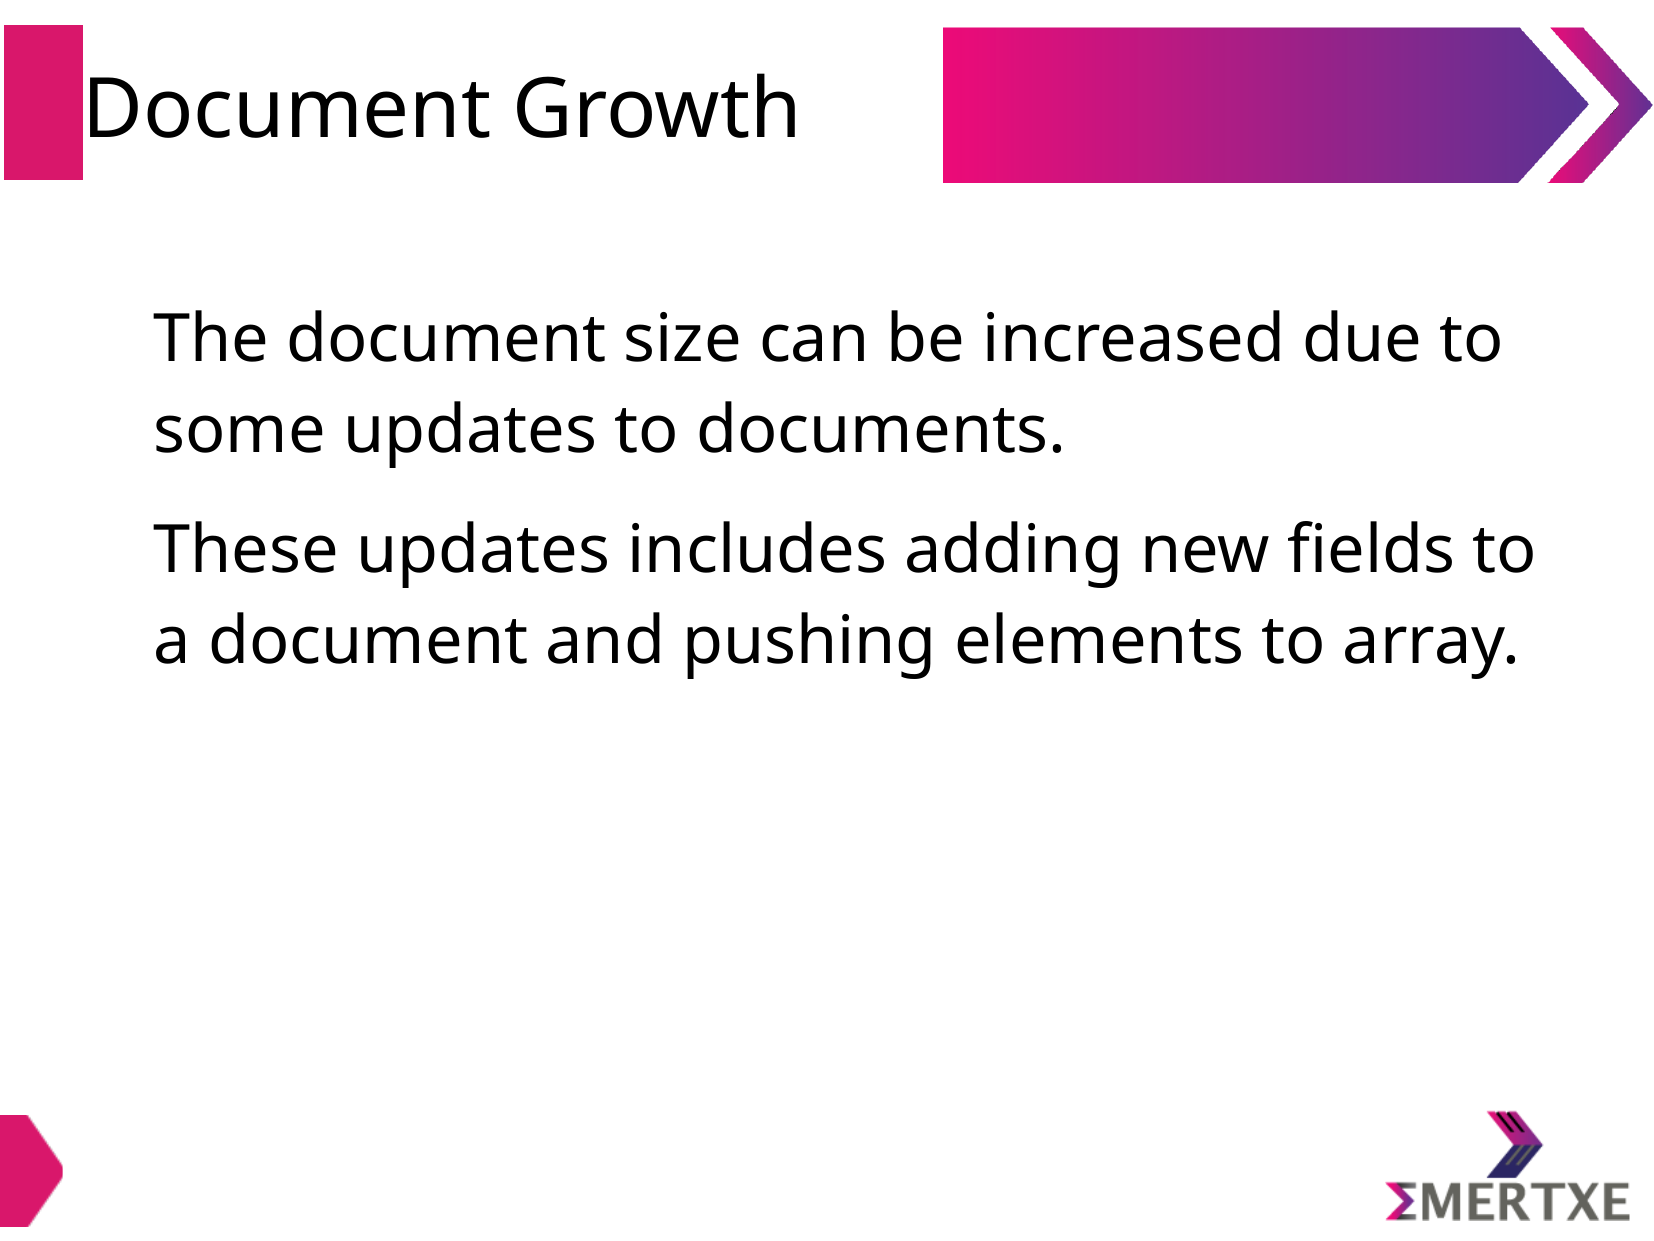

# Document Growth
The document size can be increased due to some updates to documents.
These updates includes adding new fields to a document and pushing elements to array.